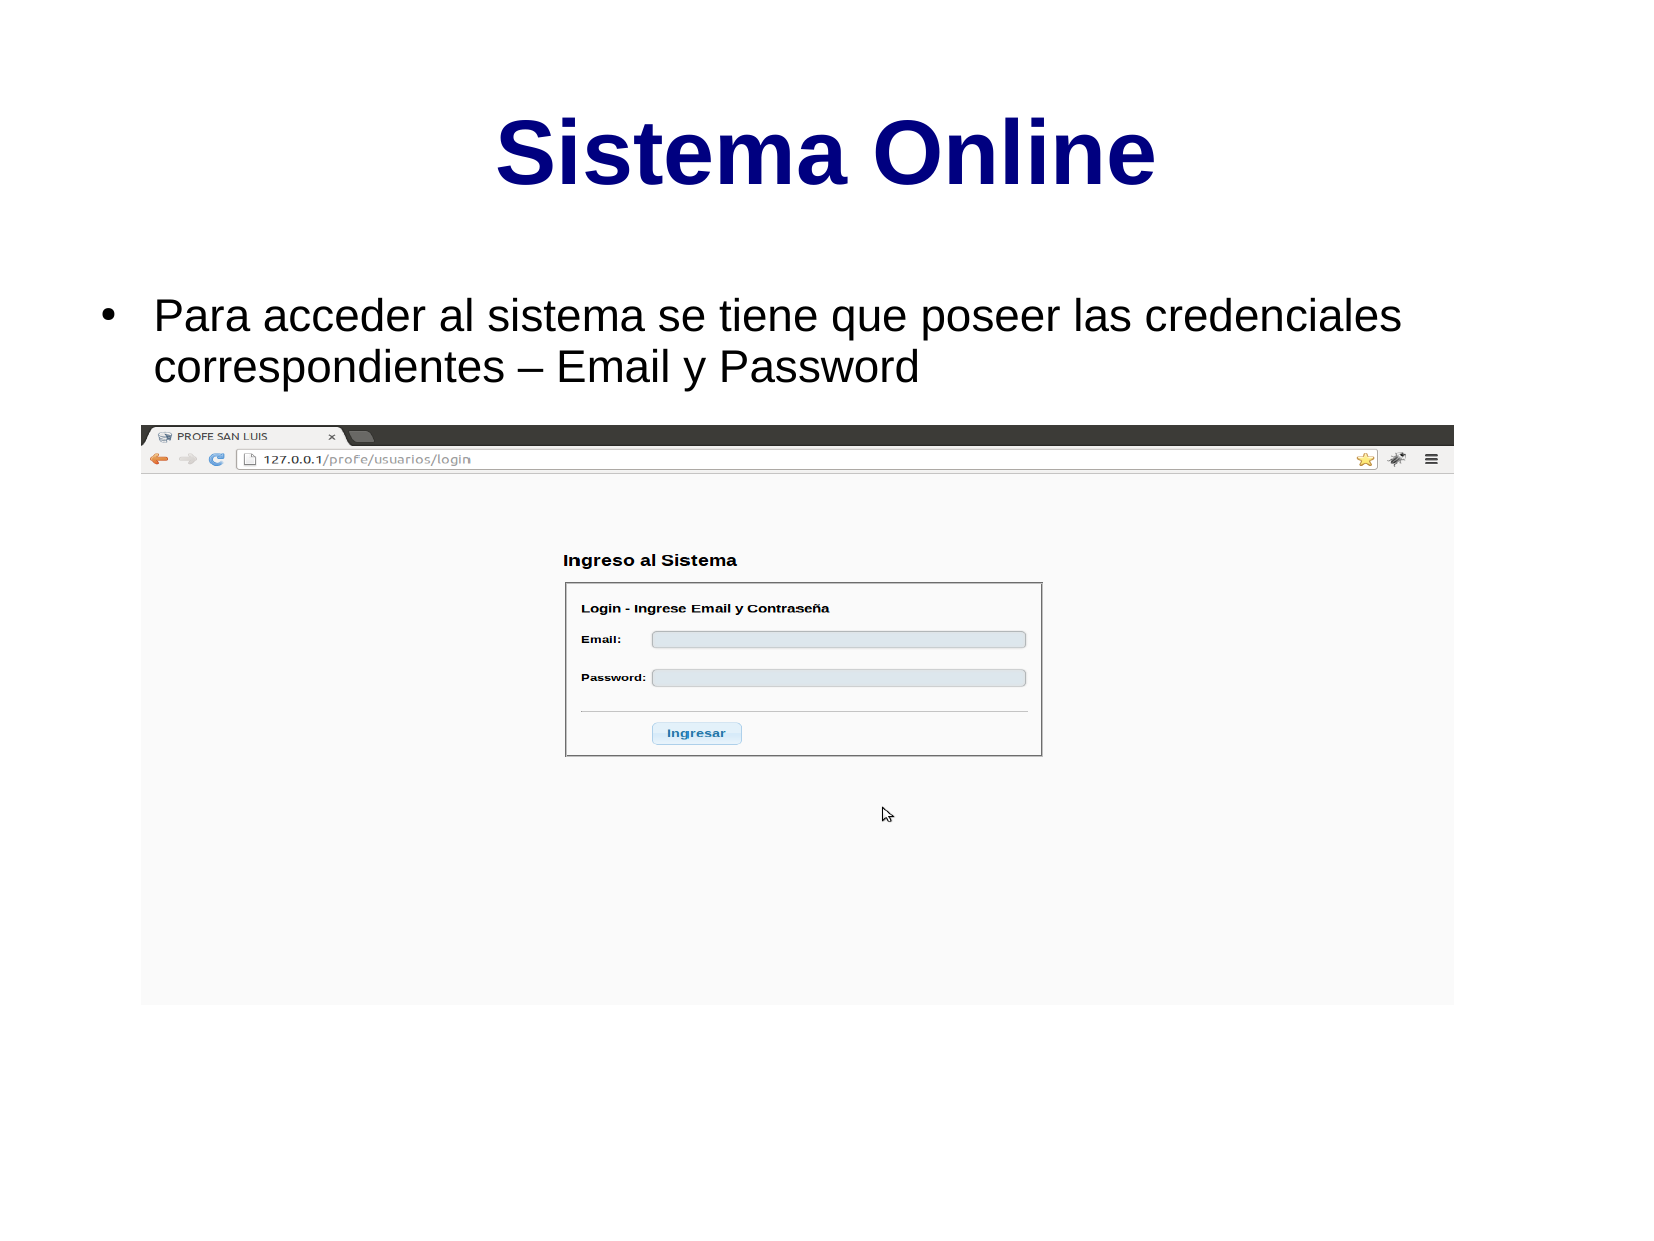

# Sistema Online
Para acceder al sistema se tiene que poseer las credenciales correspondientes – Email y Password